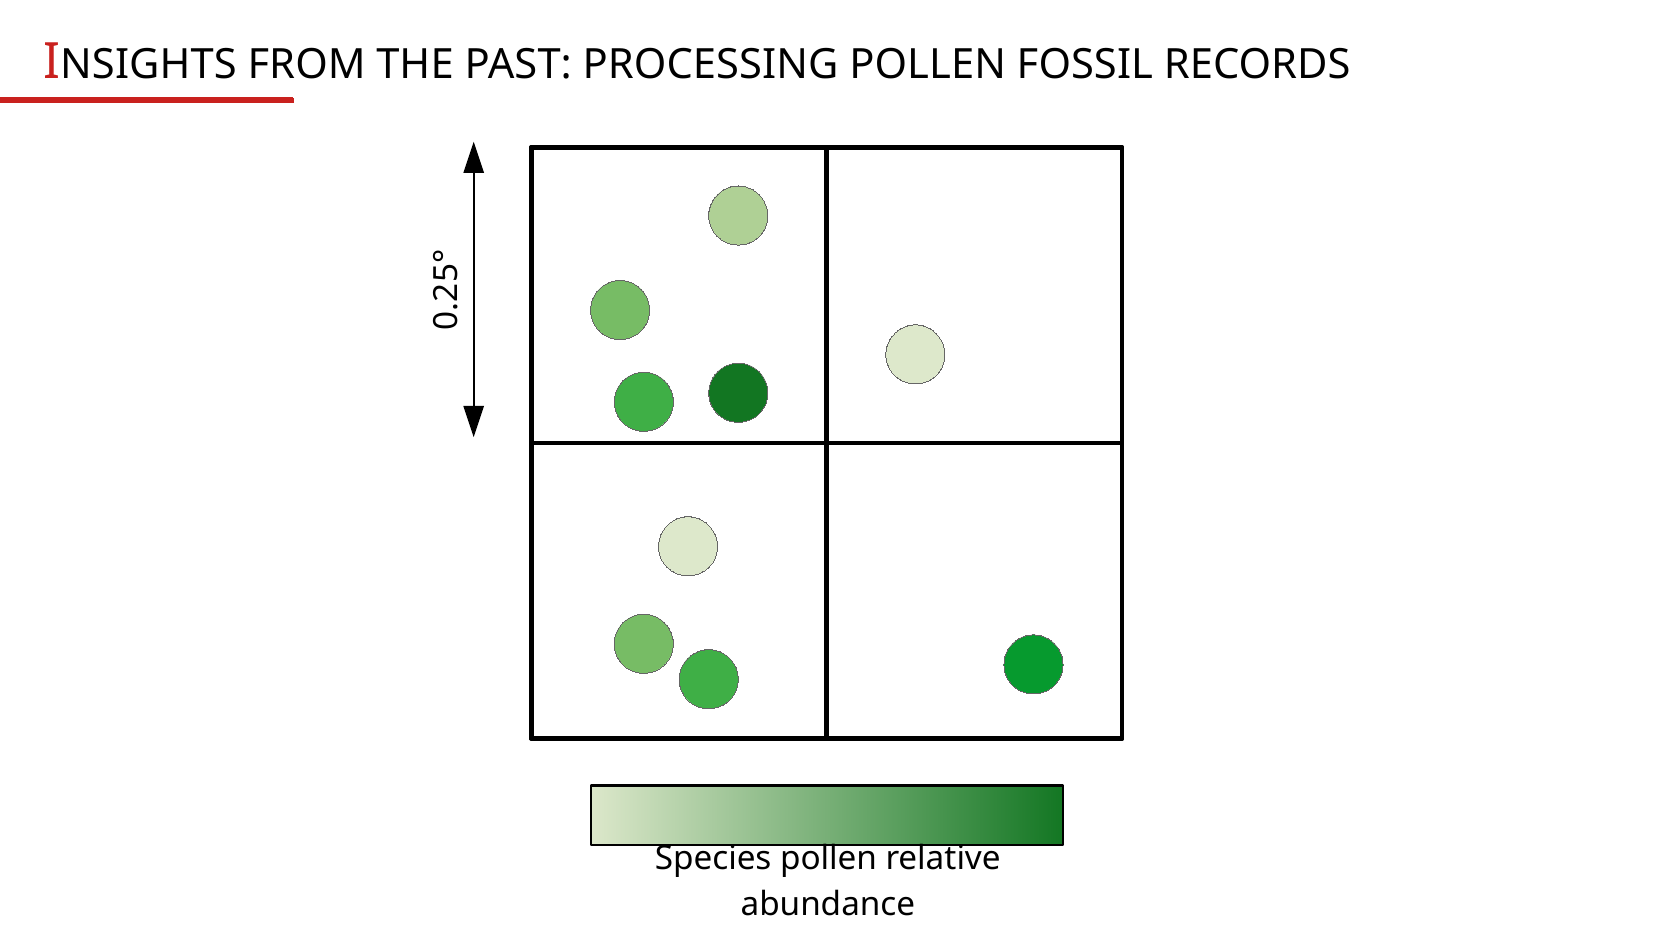

INSIGHTS FROM THE PAST: PROCESSING POLLEN FOSSIL RECORDS
0.25°
Species pollen relative abundance